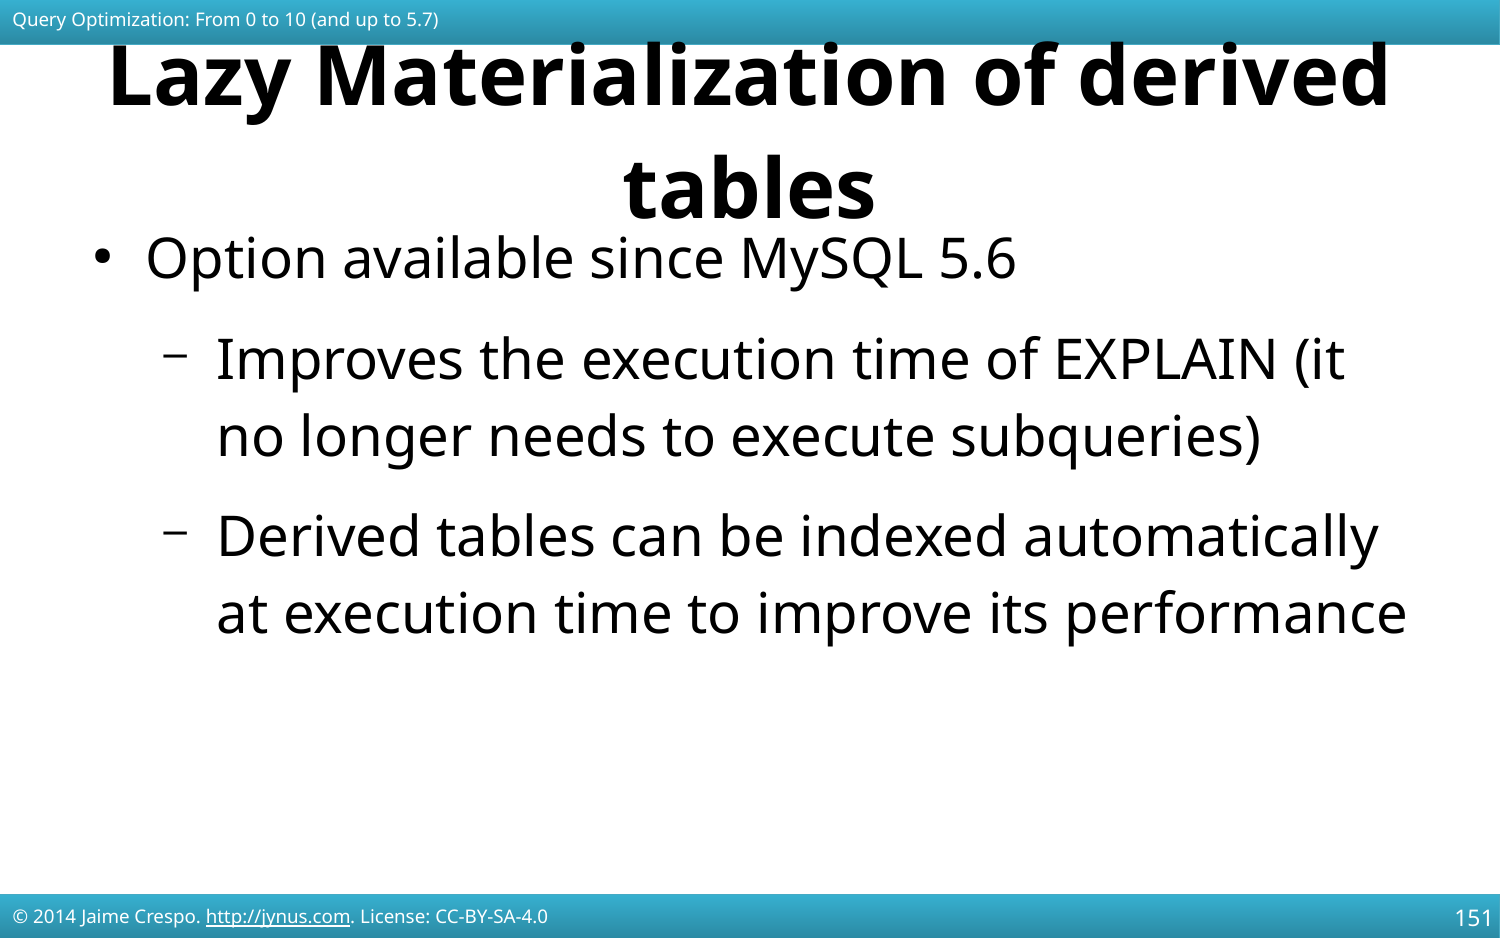

# Lazy Materialization of derived tables
Option available since MySQL 5.6
Improves the execution time of EXPLAIN (it no longer needs to execute subqueries)
Derived tables can be indexed automatically at execution time to improve its performance